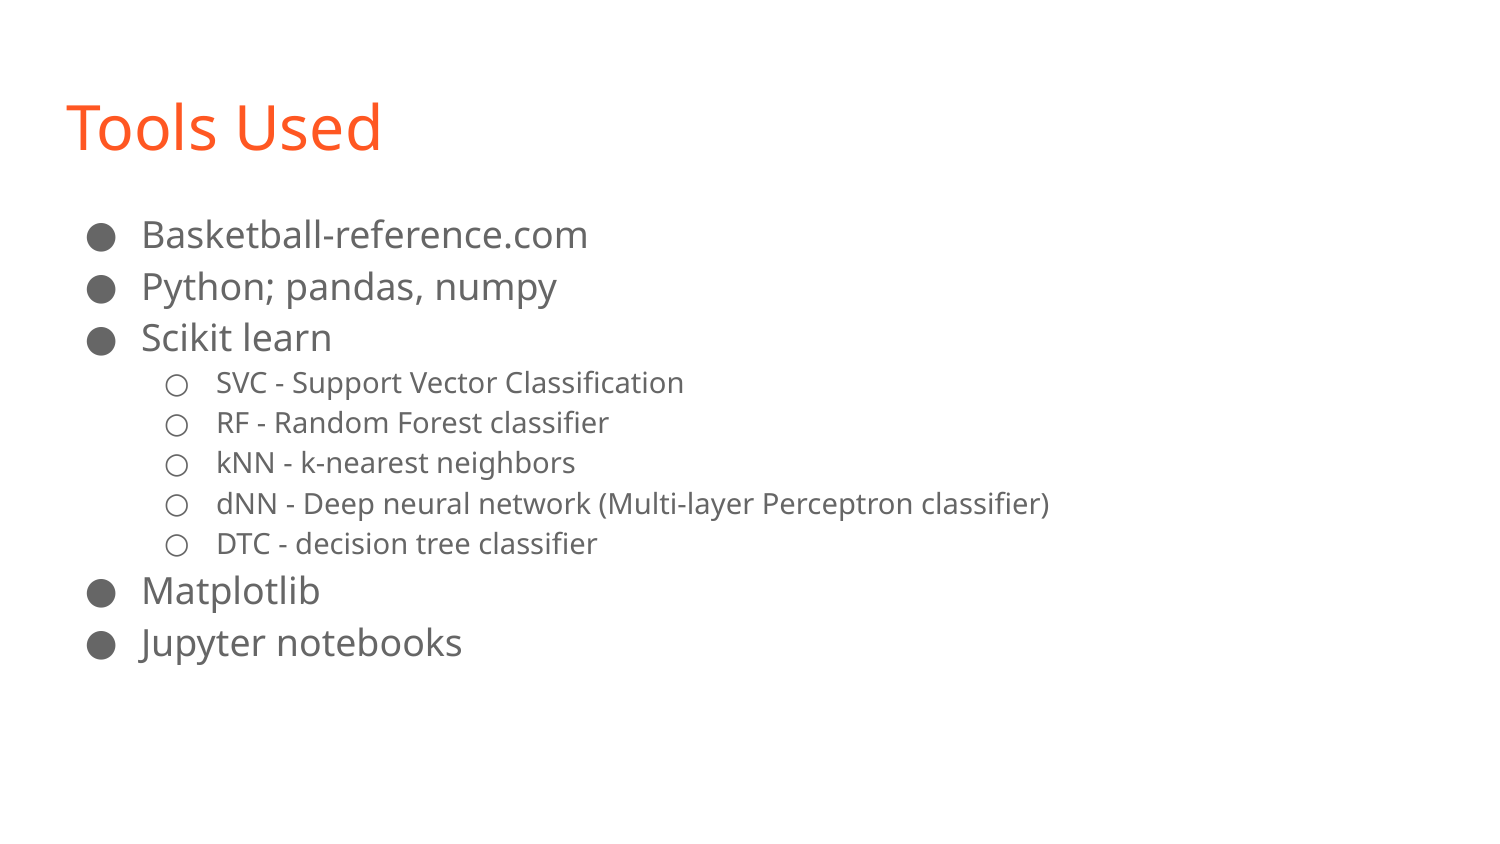

# Tools Used
Basketball-reference.com
Python; pandas, numpy
Scikit learn
SVC - Support Vector Classification
RF - Random Forest classifier
kNN - k-nearest neighbors
dNN - Deep neural network (Multi-layer Perceptron classifier)
DTC - decision tree classifier
Matplotlib
Jupyter notebooks